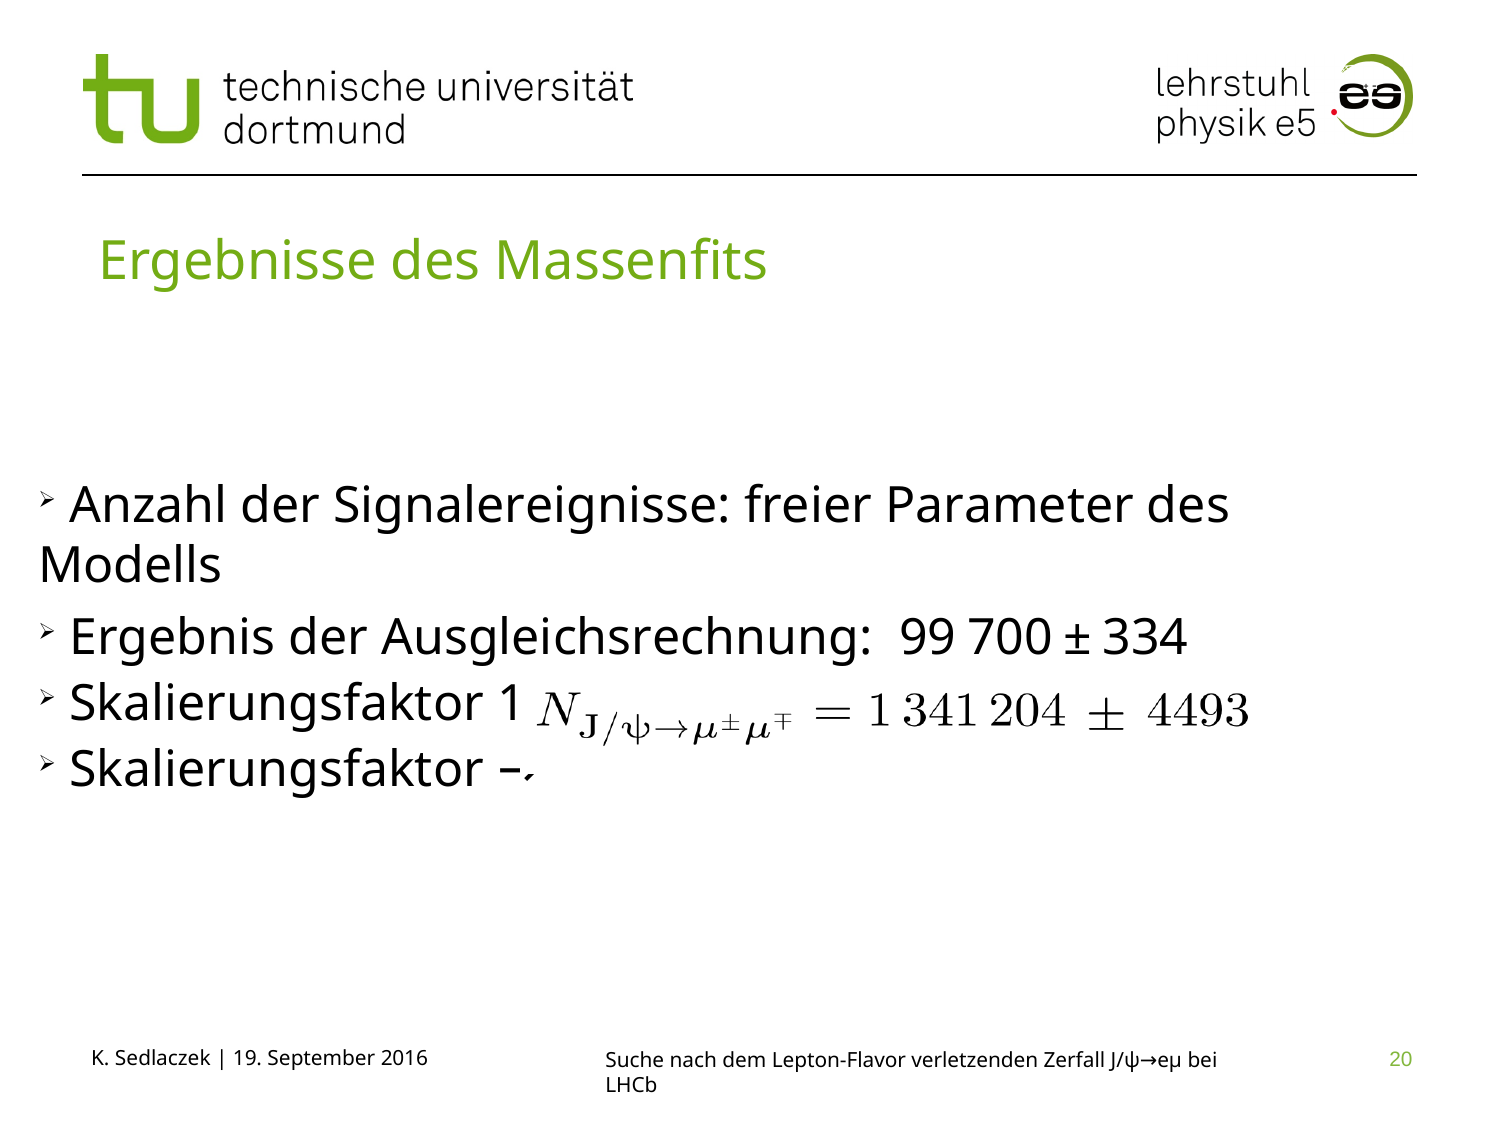

# Ergebnisse des Massenfits
 Anzahl der Signalereignisse: freier Parameter des Modells
 Ergebnis der Ausgleichsrechnung: 99 700 ± 334
 Skalierungsfaktor 13, 4524
 Skalierungsfaktor →
K. Sedlaczek | 19. September 2016
Suche nach dem Lepton-Flavor verletzenden Zerfall J/ψ→eµ bei LHCb